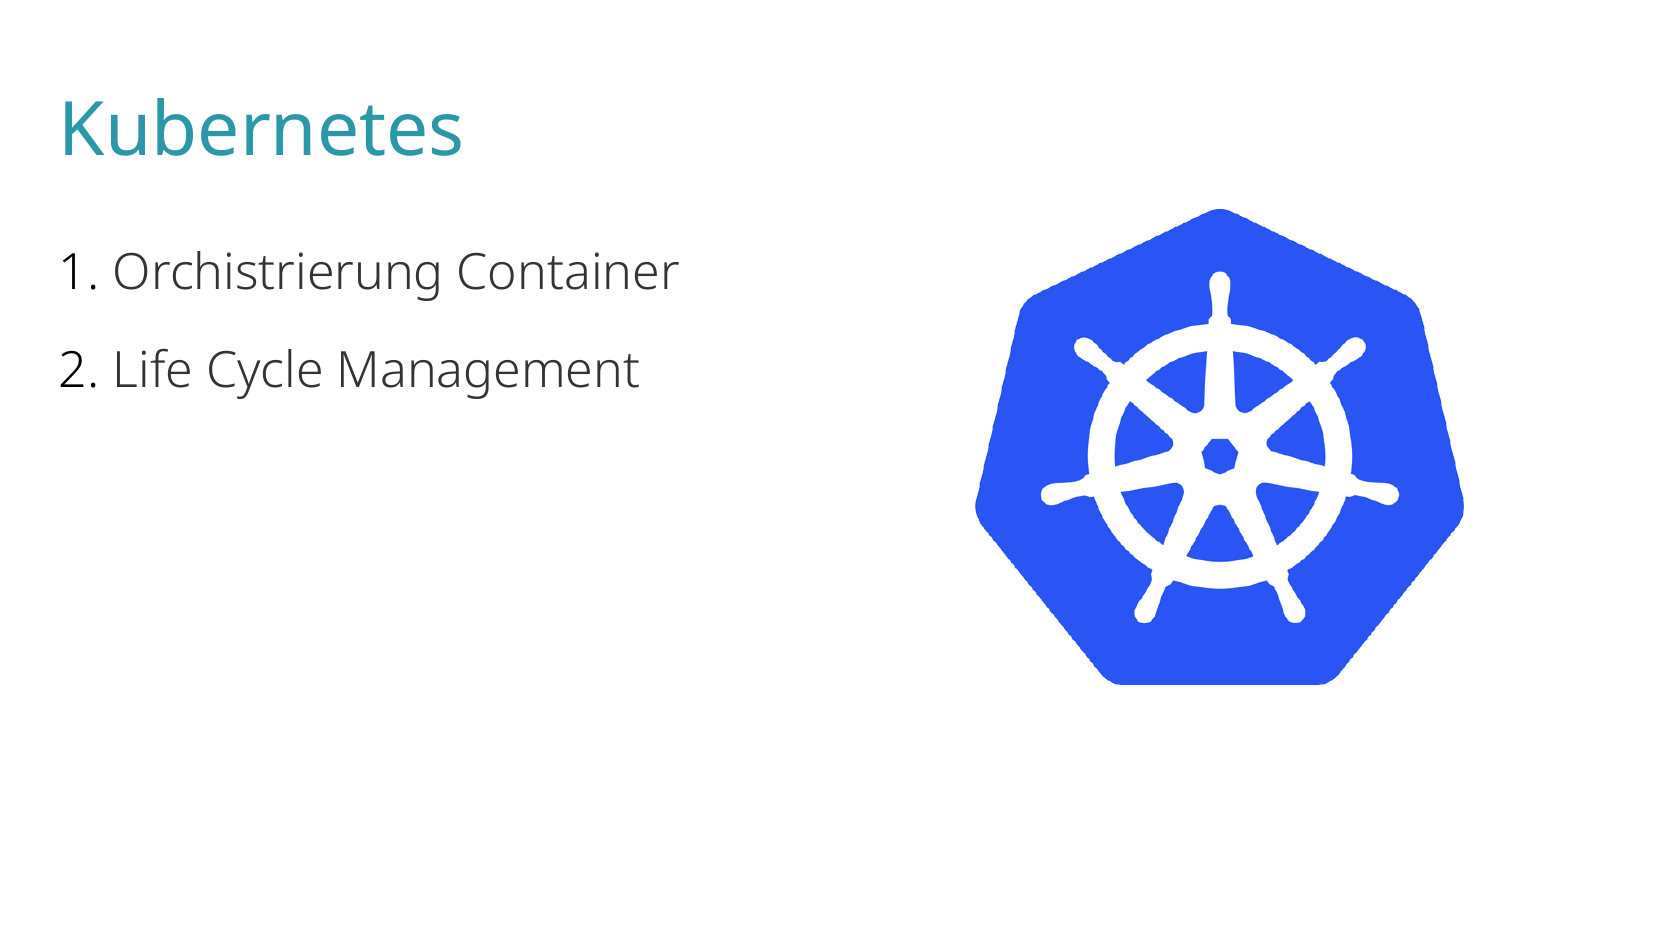

# Kubernetes
Orchistrierung Container
Life Cycle Management